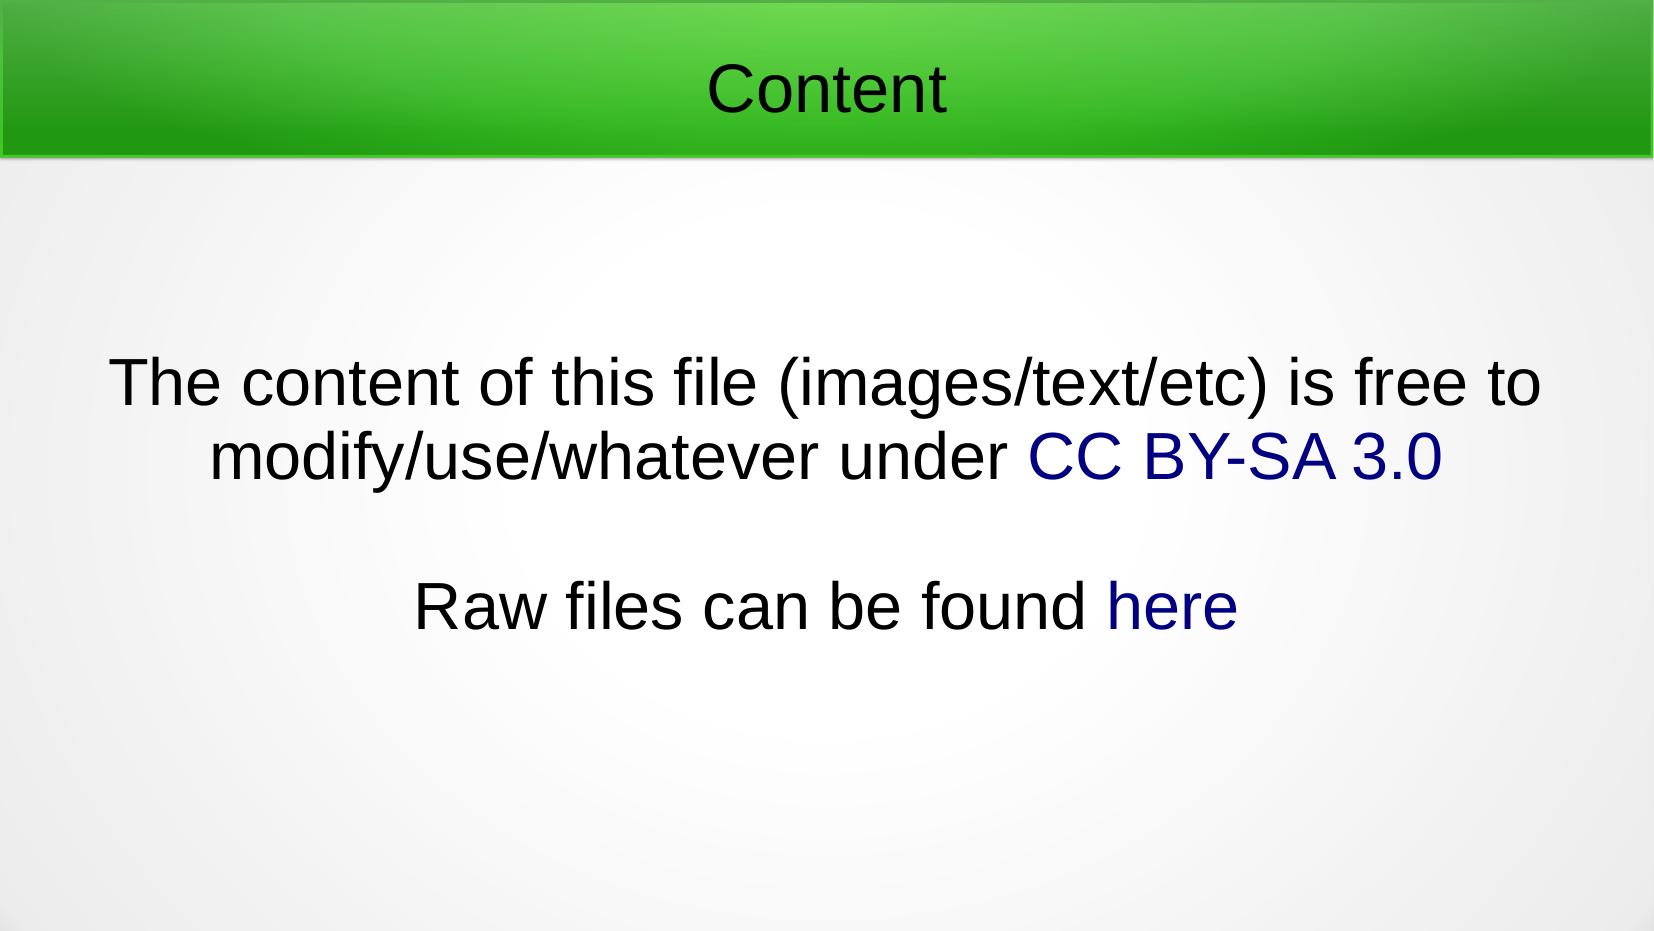

# Content
The content of this file (images/text/etc) is free to modify/use/whatever under CC BY-SA 3.0
Raw files can be found here